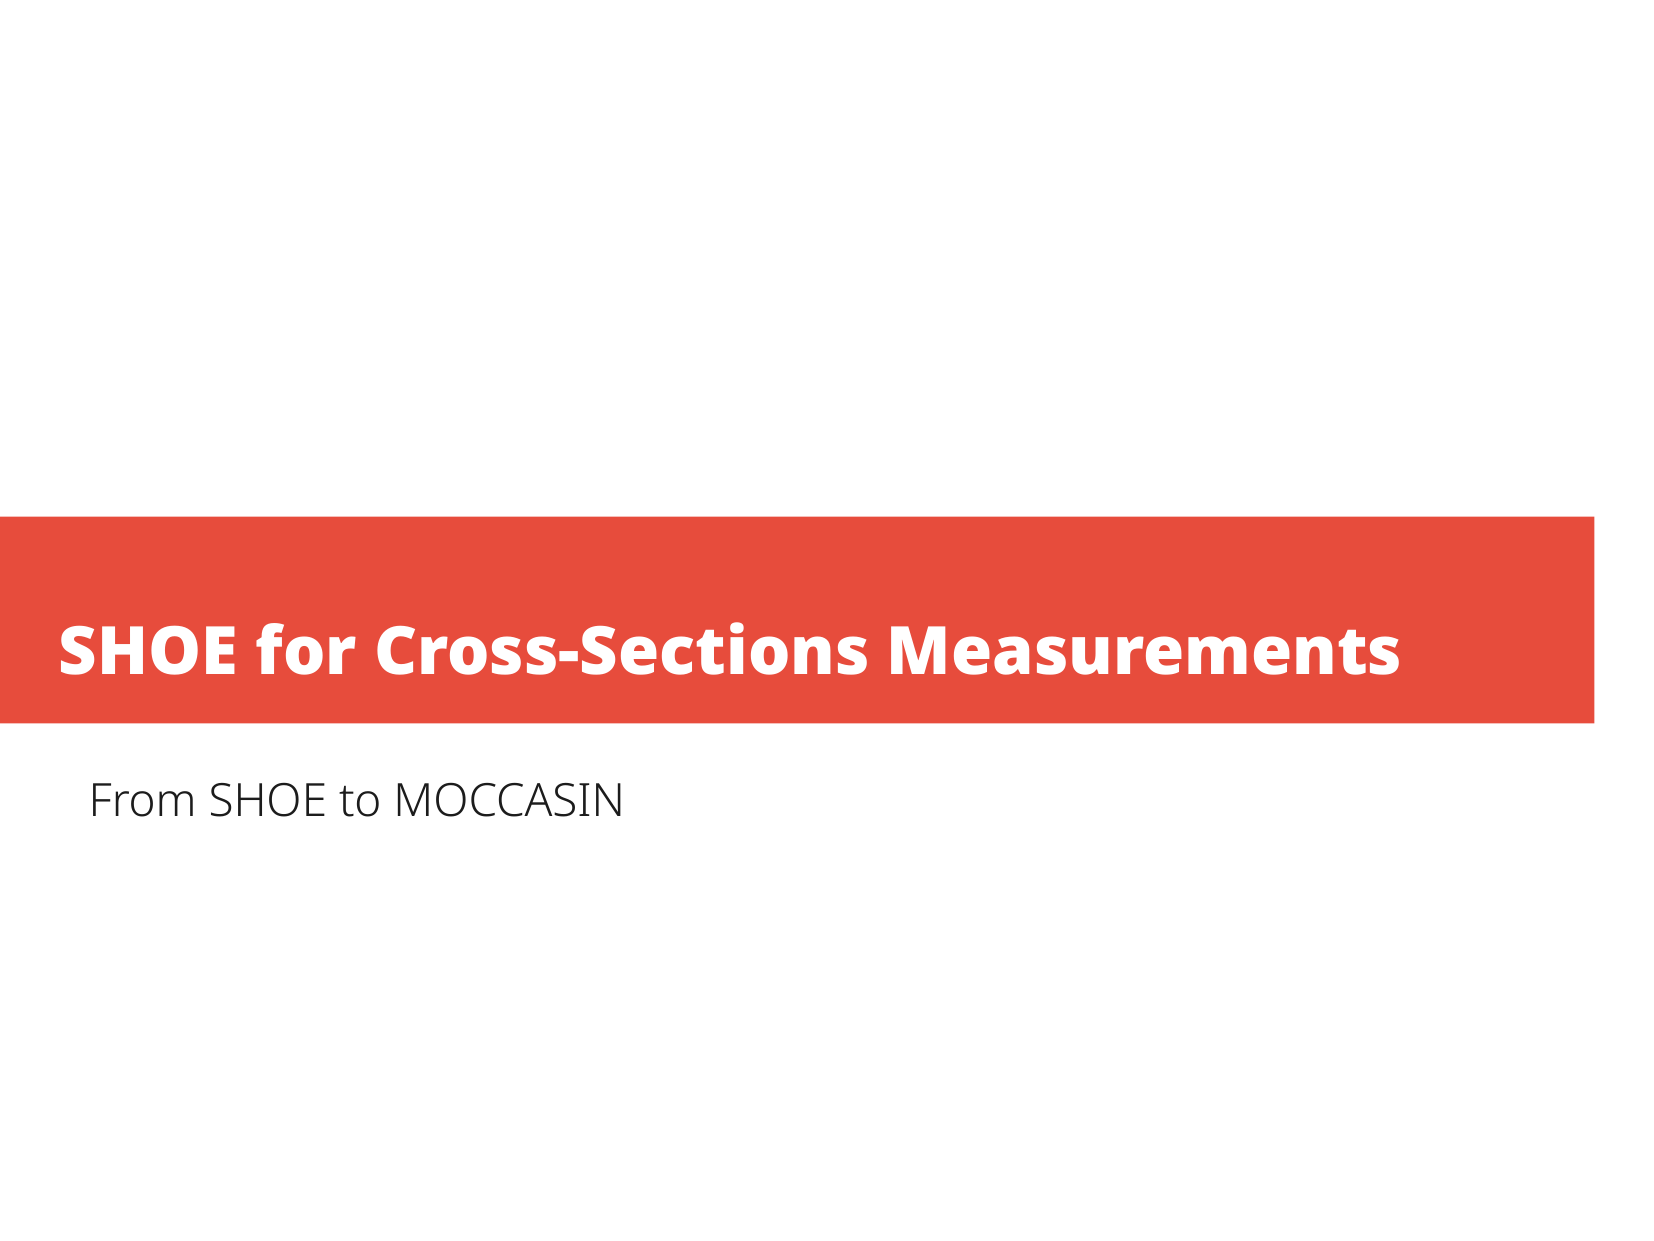

# SHOE for Cross-Sections Measurements
From SHOE to MOCCASIN